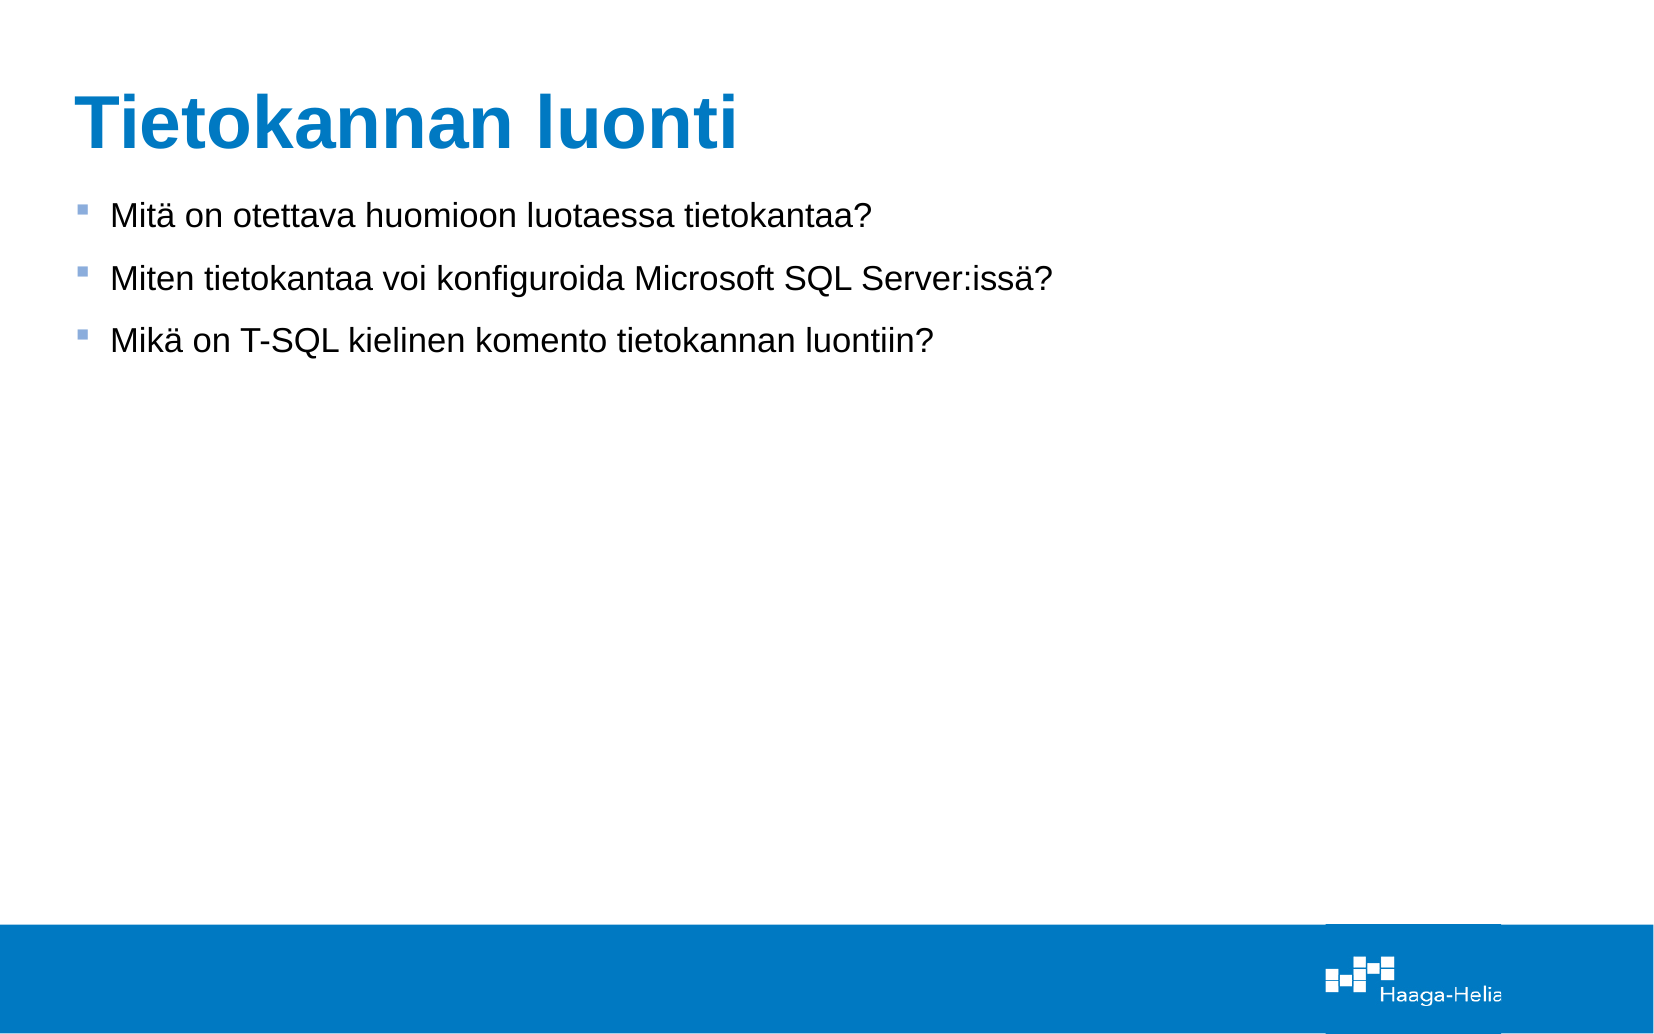

Tietokannan luonti
# Mitä on otettava huomioon luotaessa tietokantaa?
Miten tietokantaa voi konfiguroida Microsoft SQL Server:issä?
Mikä on T-SQL kielinen komento tietokannan luontiin?